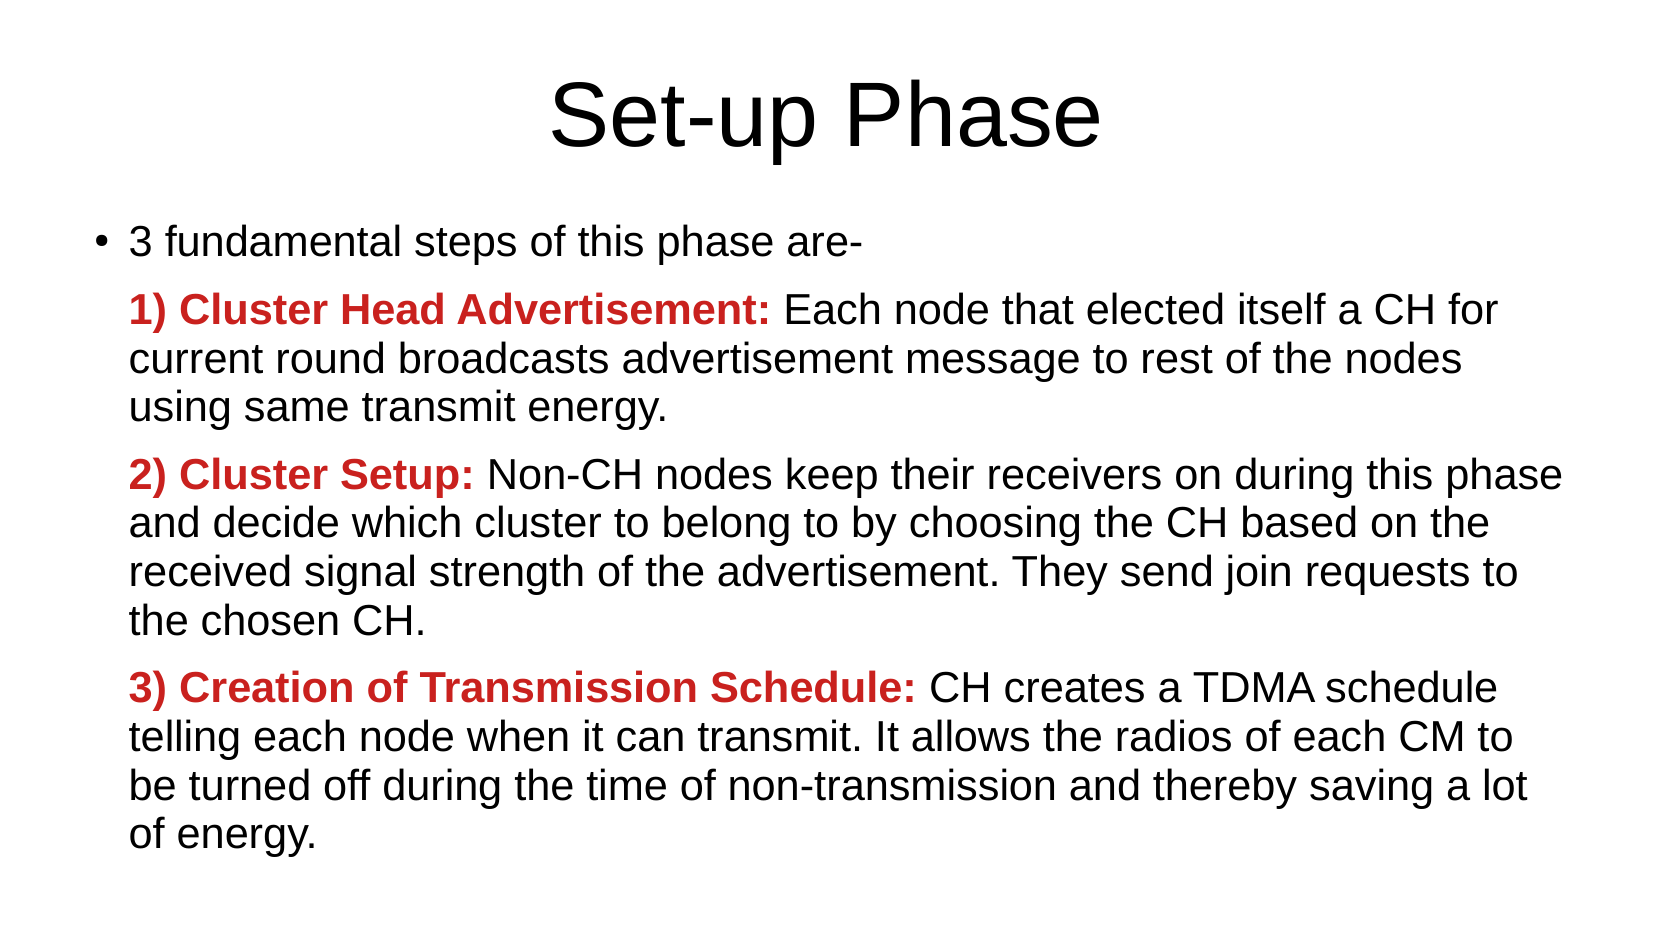

# Set-up Phase
3 fundamental steps of this phase are-
1) Cluster Head Advertisement: Each node that elected itself a CH for current round broadcasts advertisement message to rest of the nodes using same transmit energy.
2) Cluster Setup: Non-CH nodes keep their receivers on during this phase and decide which cluster to belong to by choosing the CH based on the received signal strength of the advertisement. They send join requests to the chosen CH.
3) Creation of Transmission Schedule: CH creates a TDMA schedule telling each node when it can transmit. It allows the radios of each CM to be turned off during the time of non-transmission and thereby saving a lot of energy.